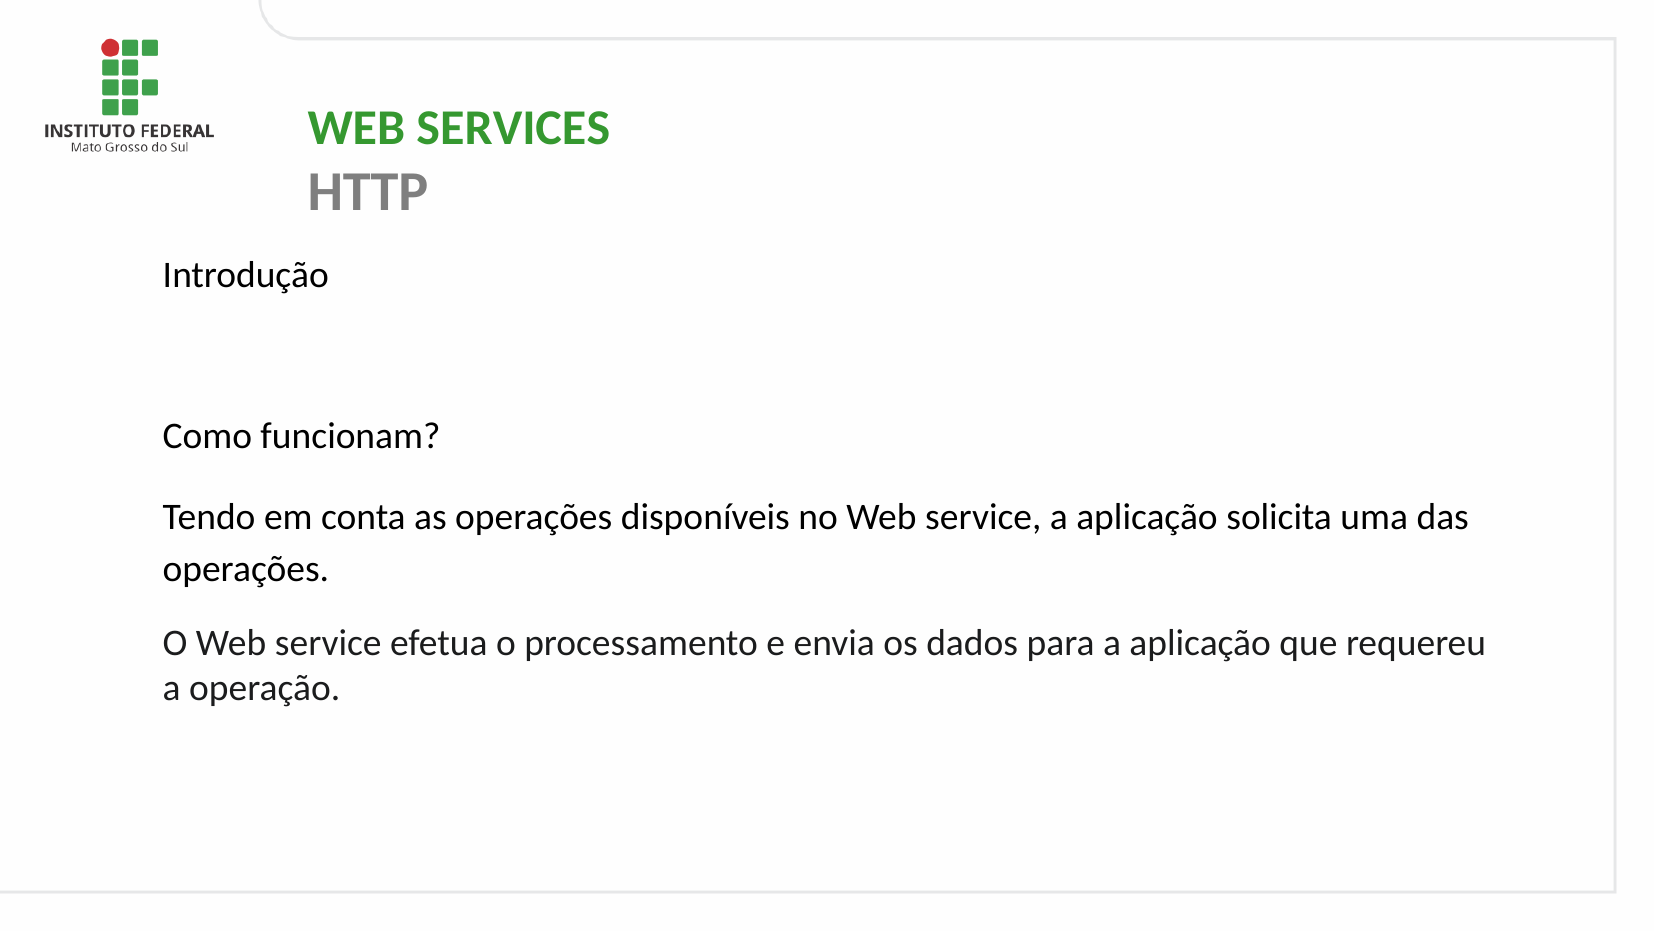

WEB SERVICES
HTTP
# Introdução
Como funcionam?
Tendo em conta as operações disponíveis no Web service, a aplicação solicita uma das operações.
O Web service efetua o processamento e envia os dados para a aplicação que requereu a operação.